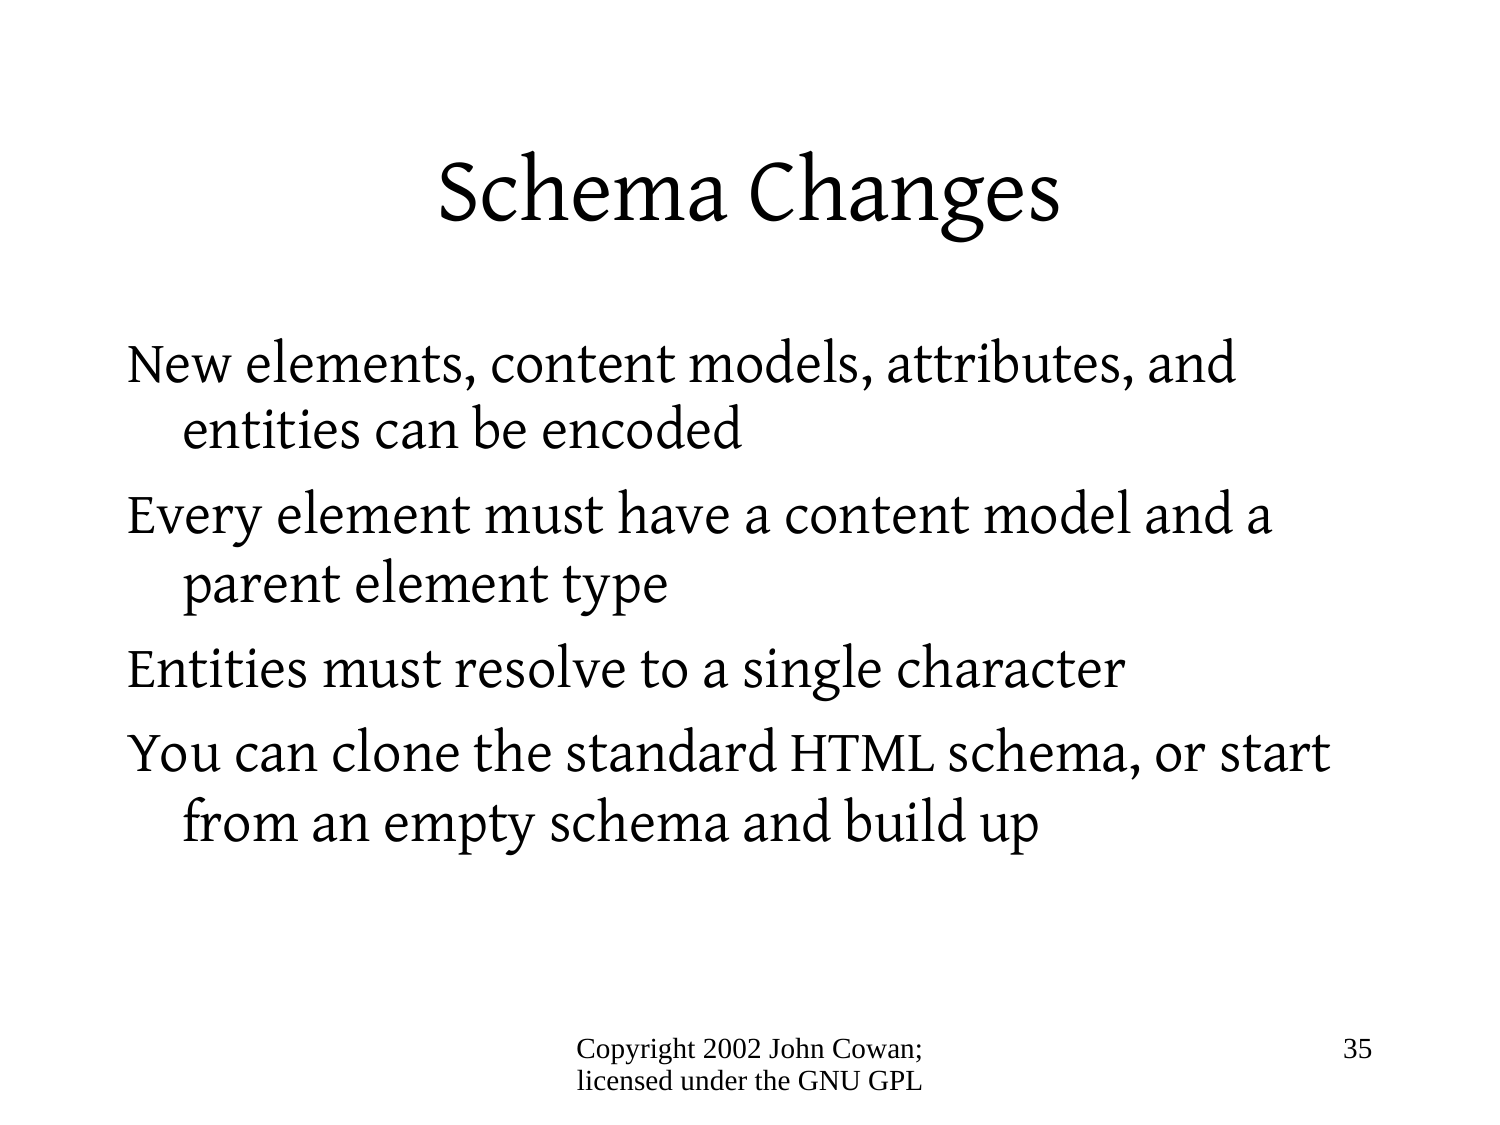

# Schema Changes
New elements, content models, attributes, and entities can be encoded
Every element must have a content model and a parent element type
Entities must resolve to a single character
You can clone the standard HTML schema, or start from an empty schema and build up
Copyright 2002 John Cowan; licensed under the GNU GPL
35